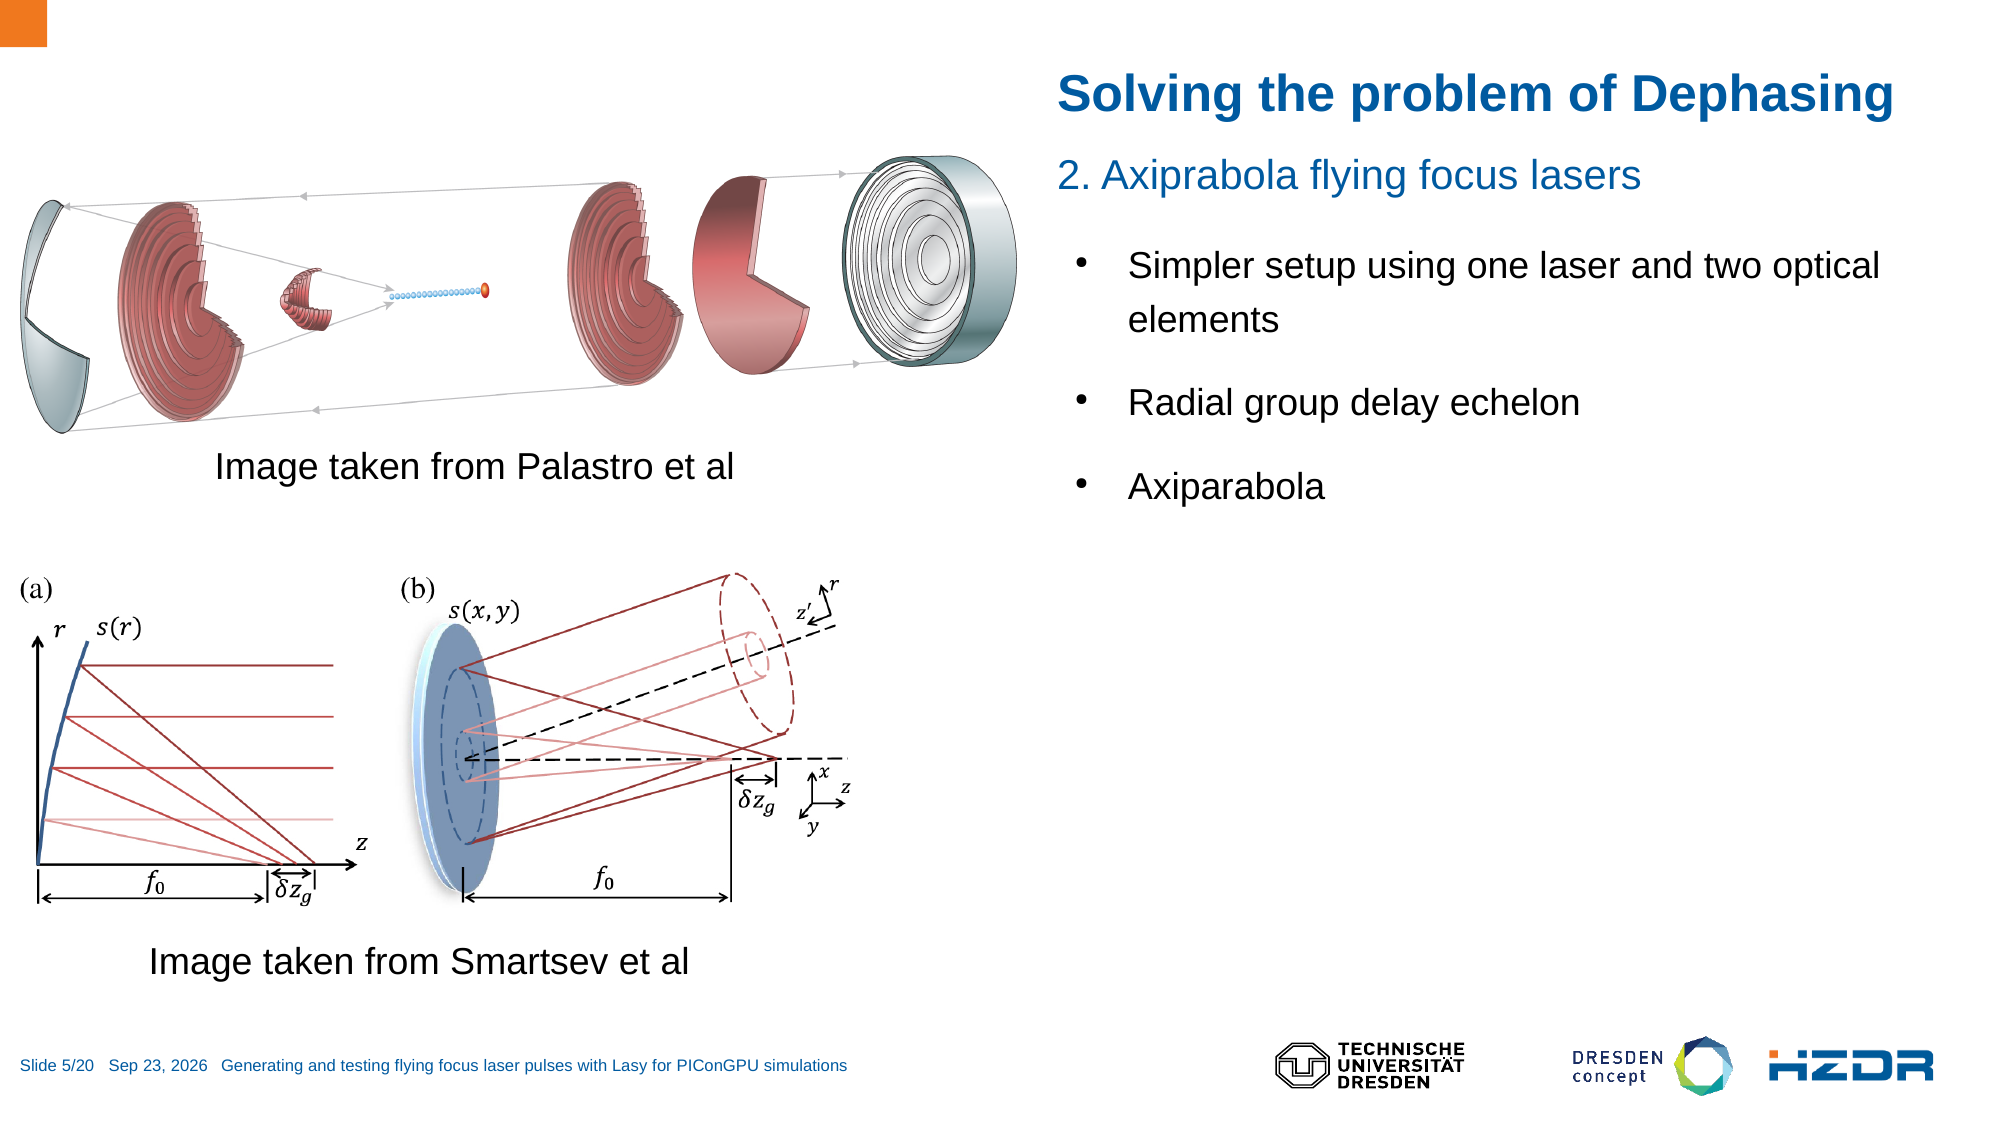

# Solving the problem of Dephasing
2. Axiprabola flying focus lasers
Simpler setup using one laser and two optical elements
Radial group delay echelon
Axiparabola
Image taken from Palastro et al
Image taken from Smartsev et al
Slide /20
Generating and testing flying focus laser pulses with Lasy for PIConGPU simulations